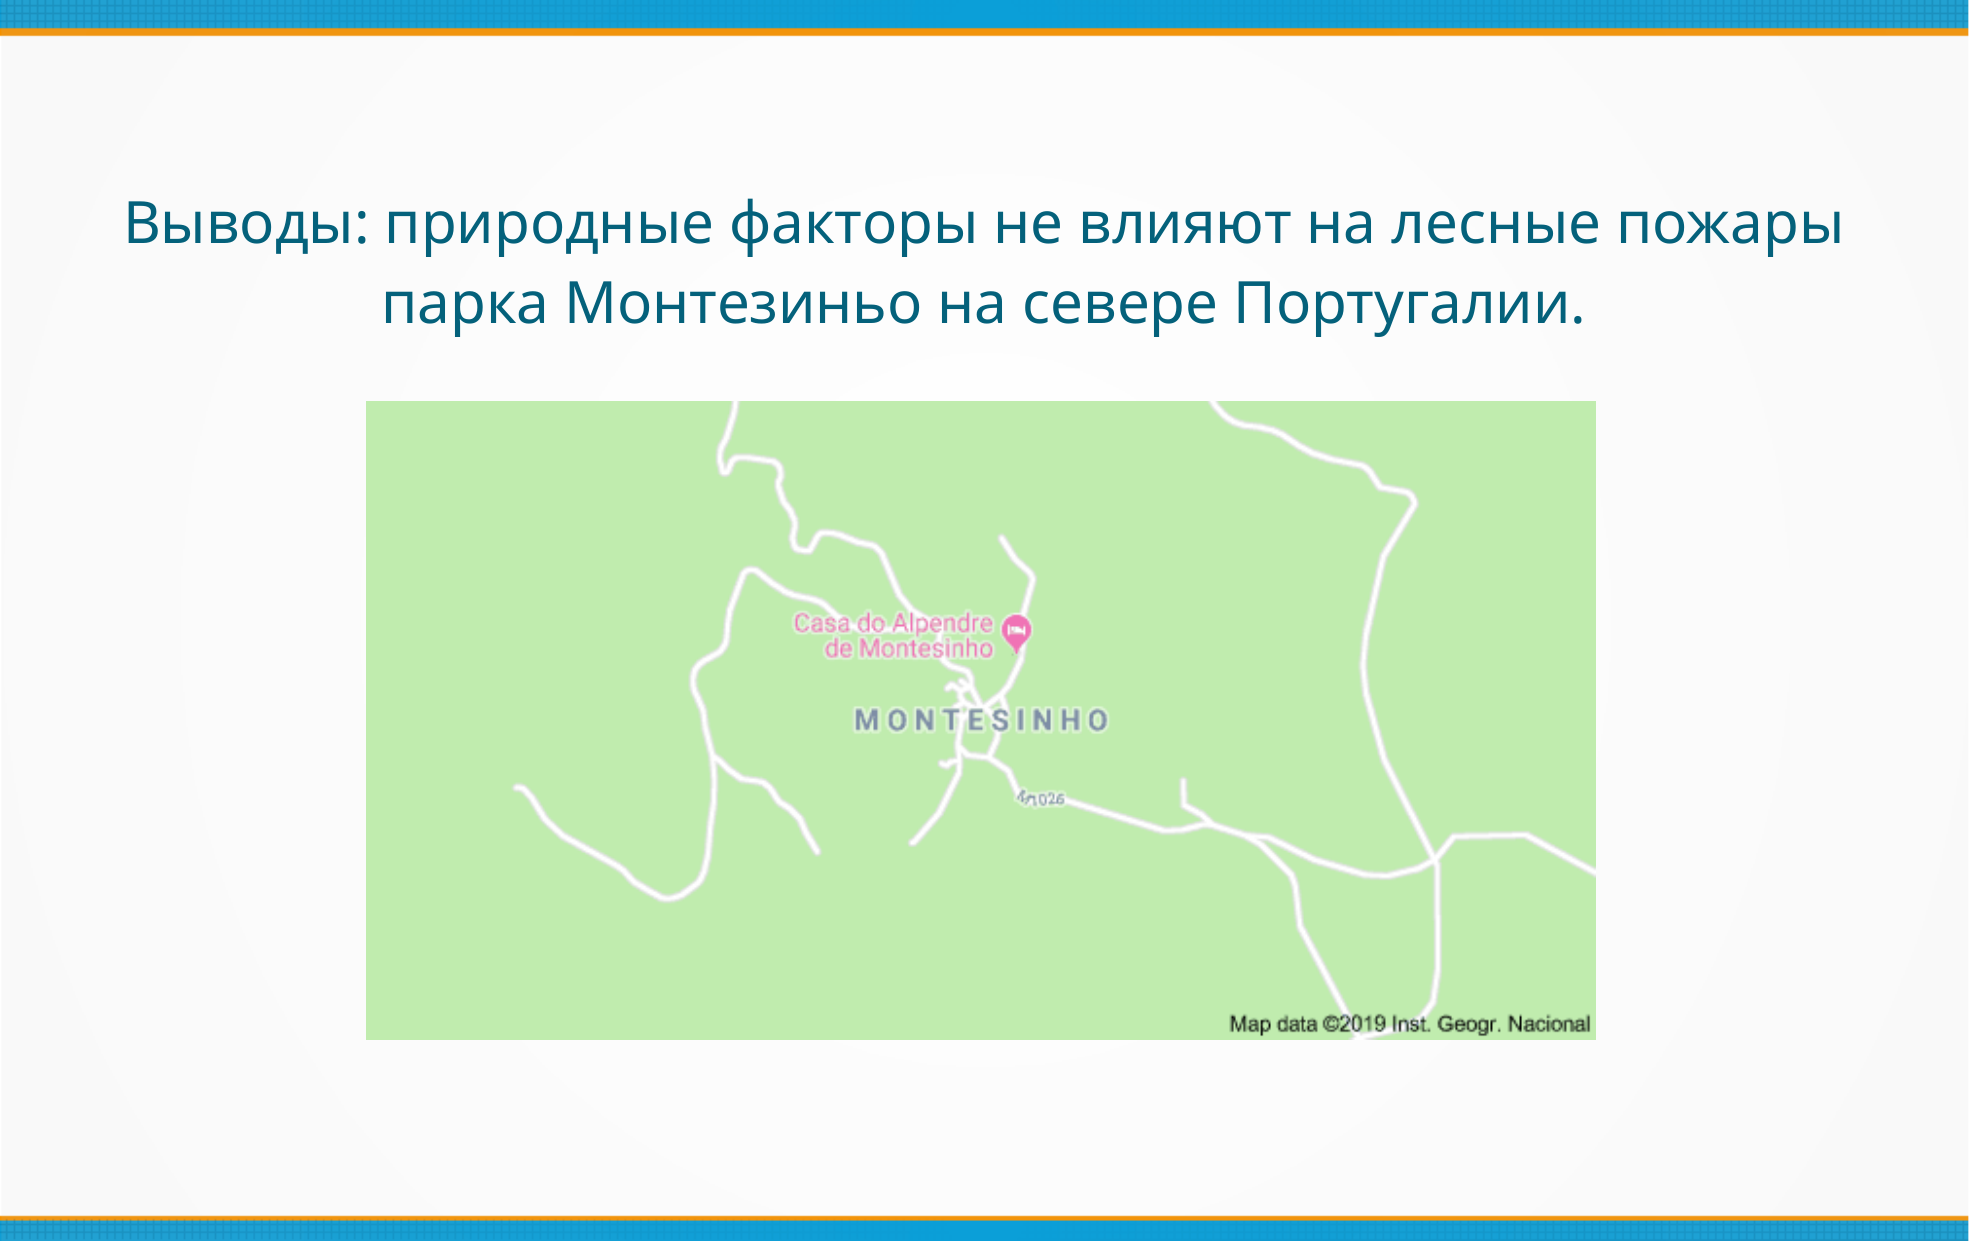

# Выводы: природные факторы не влияют на лесные пожары парка Монтезиньо на севере Португалии.